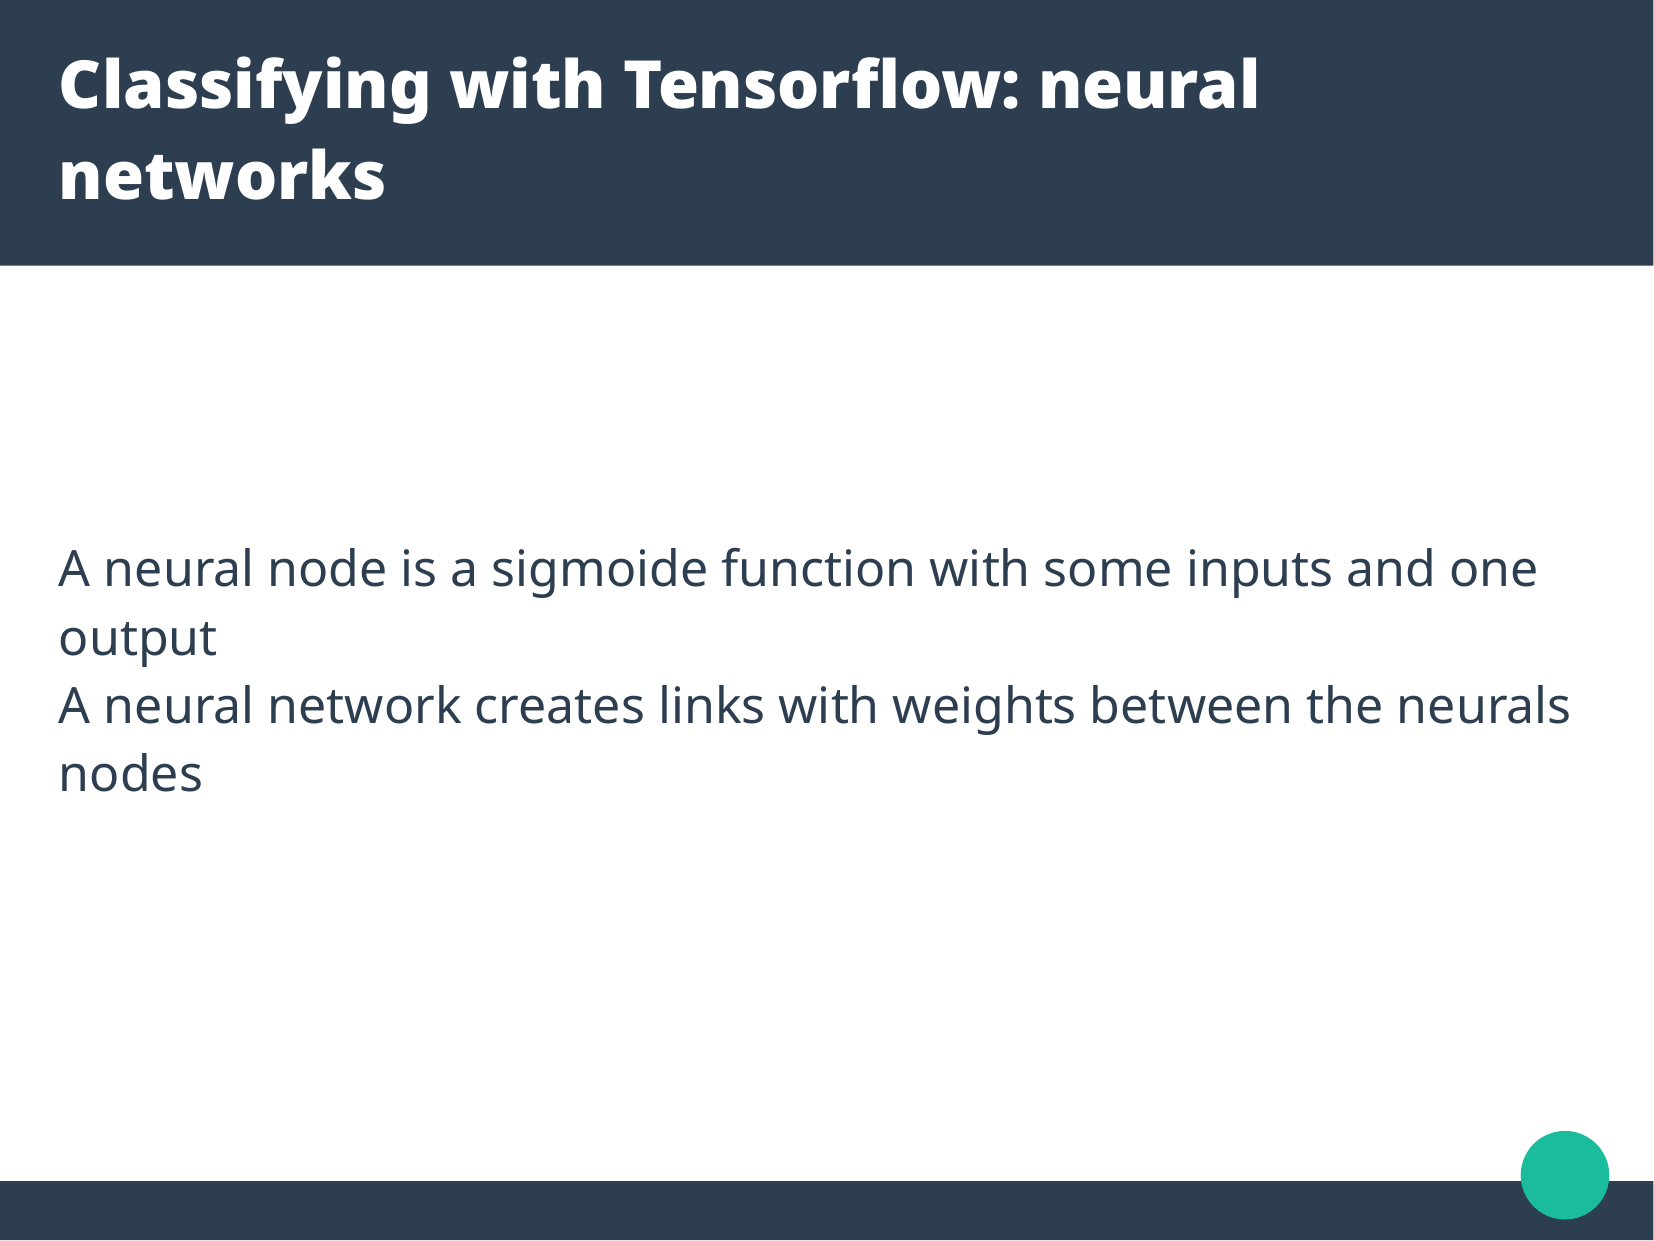

# Classifying with Tensorflow: neural networks
A neural node is a sigmoide function with some inputs and one output
A neural network creates links with weights between the neurals nodes